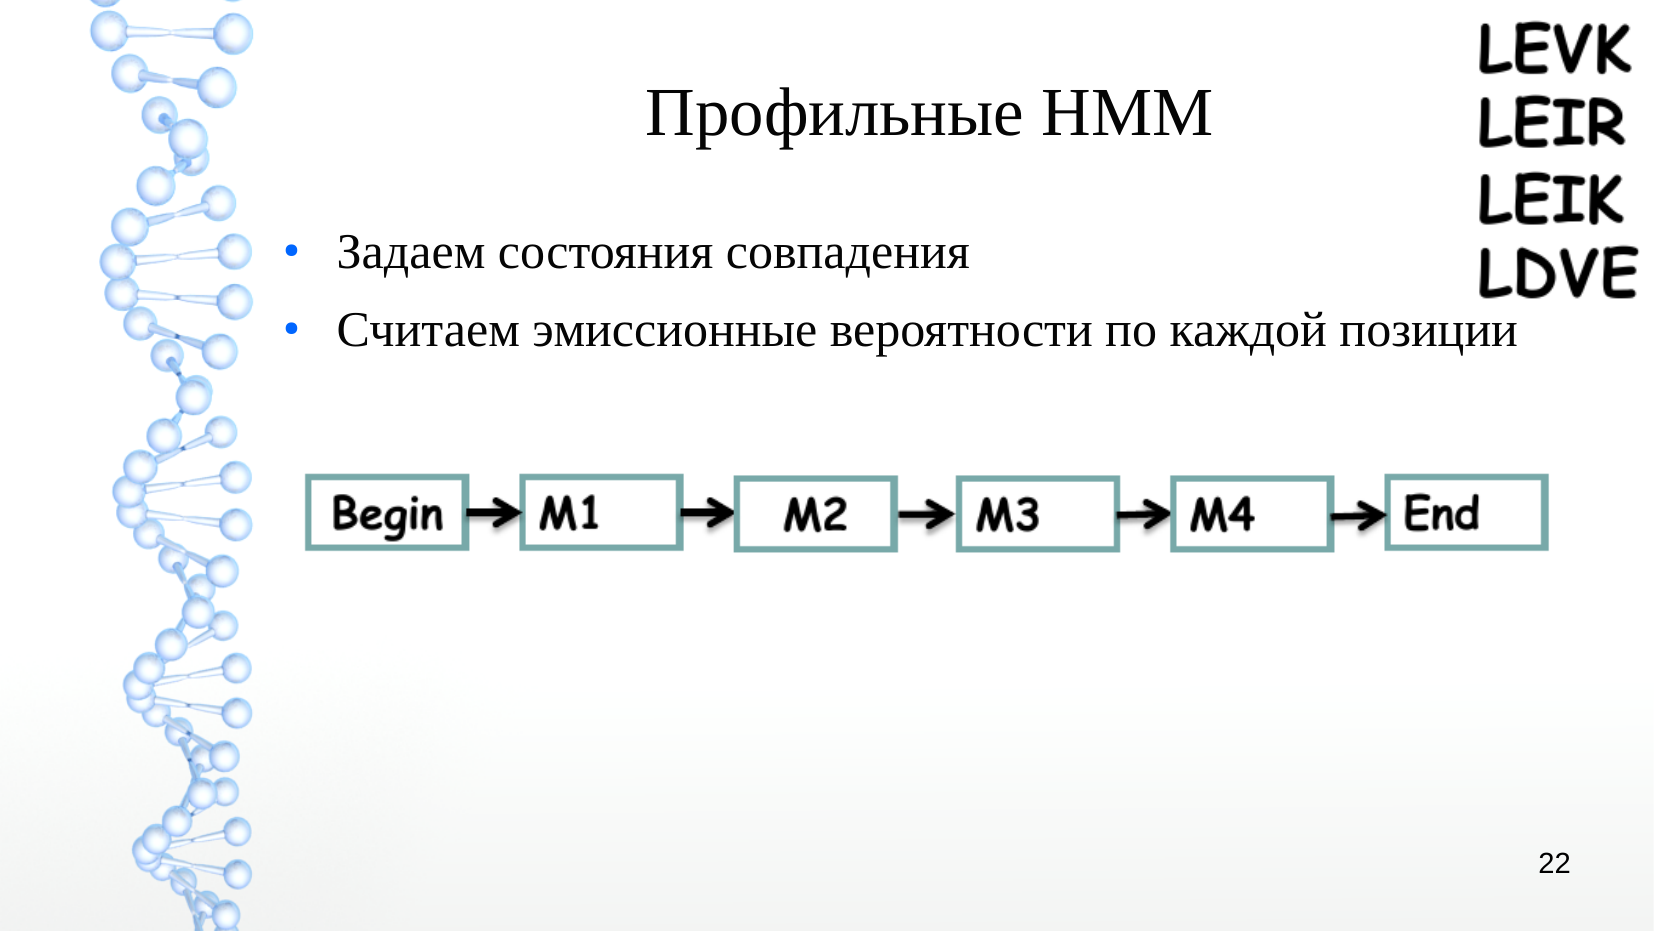

# Профильные HMM
Задаем состояния совпадения
Считаем эмиссионные вероятности по каждой позиции
22